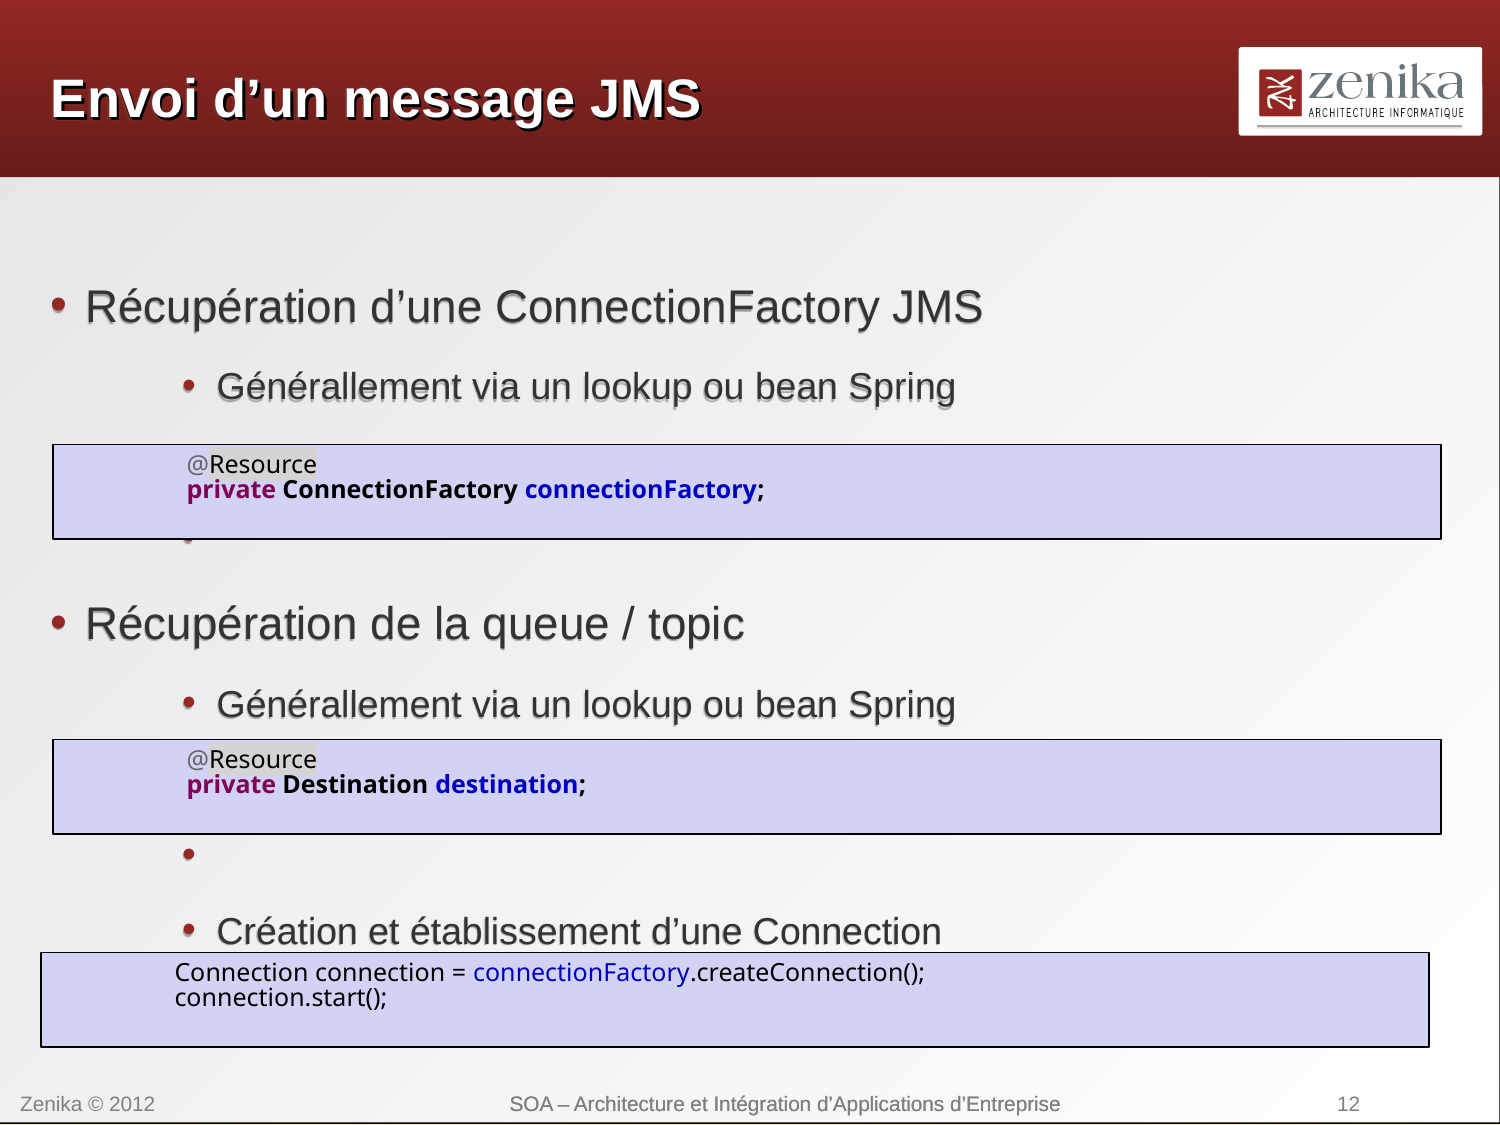

# Envoi d’un message JMS
Récupération d’une ConnectionFactory JMS
Générallement via un lookup ou bean Spring
Récupération de la queue / topic
Générallement via un lookup ou bean Spring
Création et établissement d’une Connection
	@Resource
	private ConnectionFactory connectionFactory;
	@Resource
	private Destination destination;
	Connection connection = connectionFactory.createConnection();
	connection.start();
SOA – Architecture et Intégration d’Applications d’Entreprise